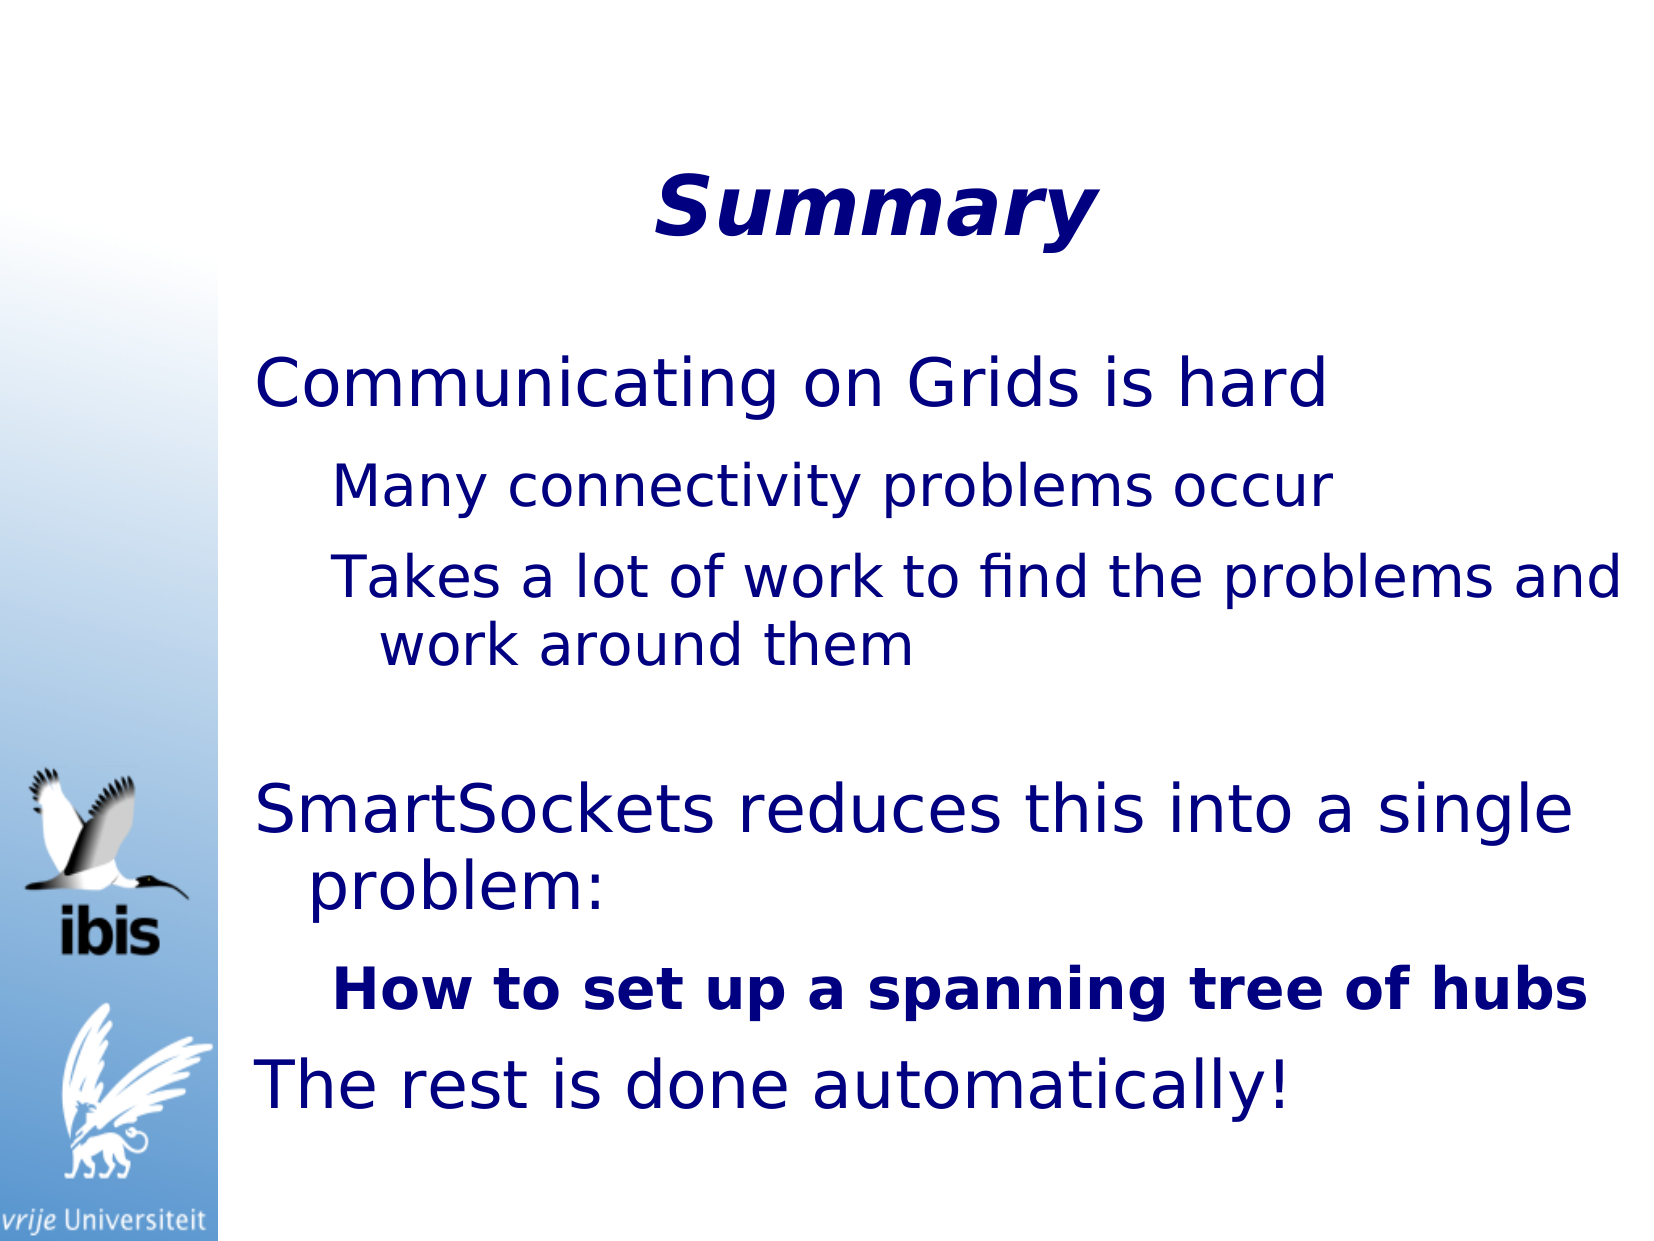

# Summary
Communicating on Grids is hard
Many connectivity problems occur
Takes a lot of work to find the problems and work around them
SmartSockets reduces this into a single problem:
How to set up a spanning tree of hubs
The rest is done automatically!